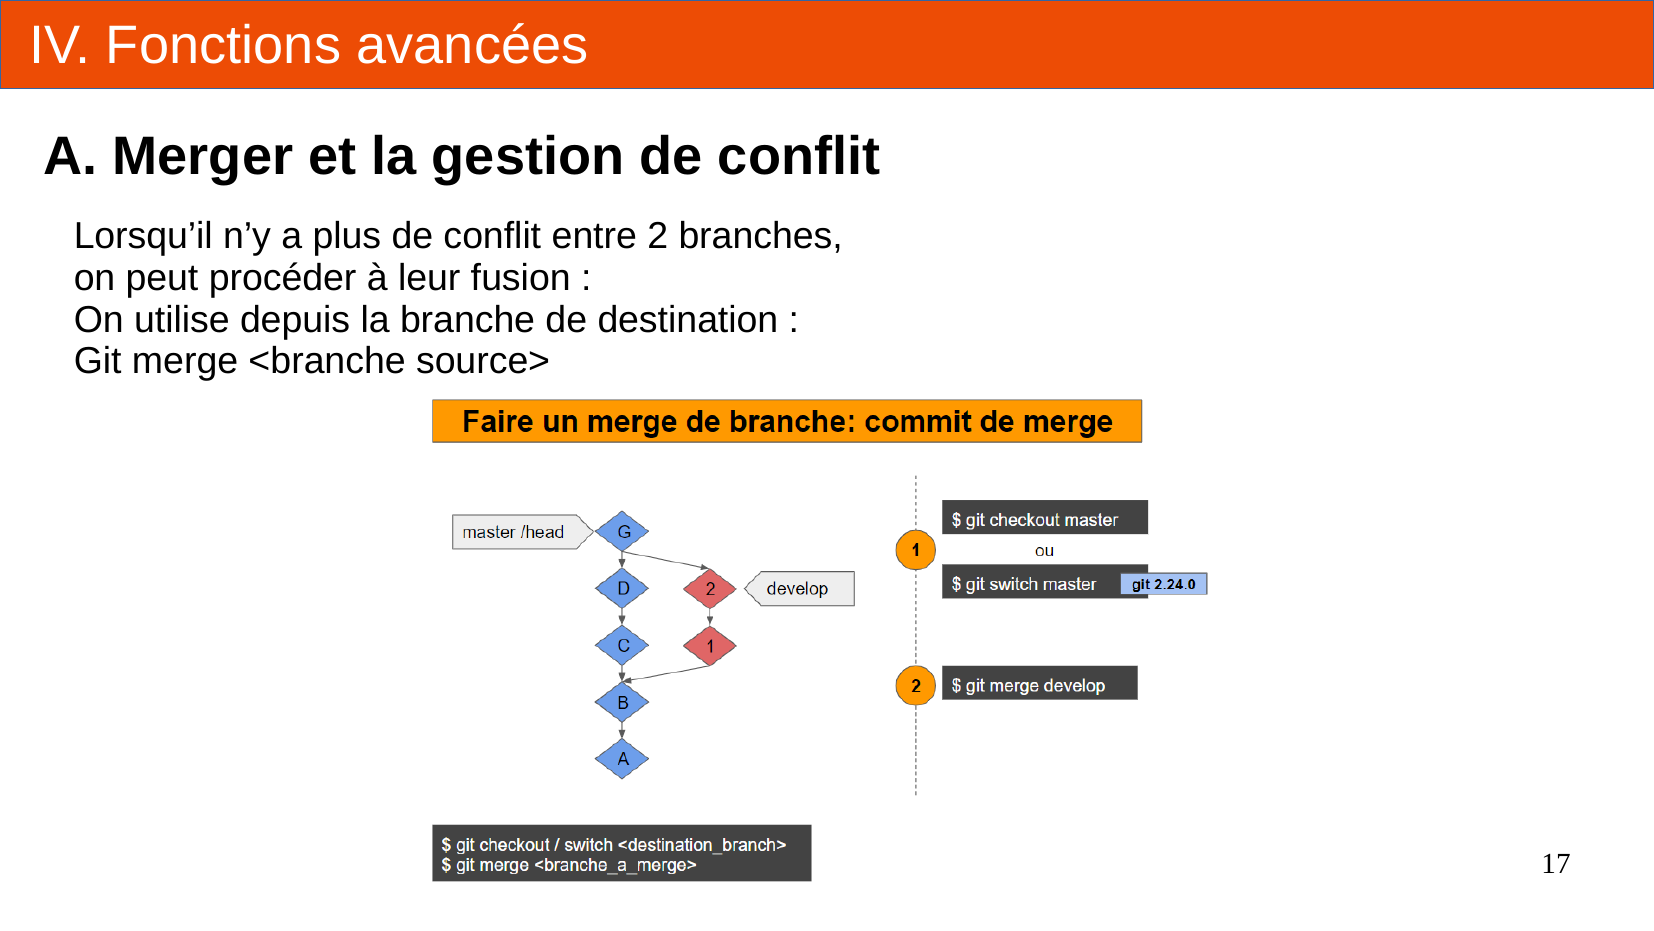

# IV. Fonctions avancées
A. Merger et la gestion de conflit
Lorsqu’il n’y a plus de conflit entre 2 branches, on peut procéder à leur fusion :
On utilise depuis la branche de destination :
Git merge <branche source>
Alexandre Condette - Formation Git - IPSA
17